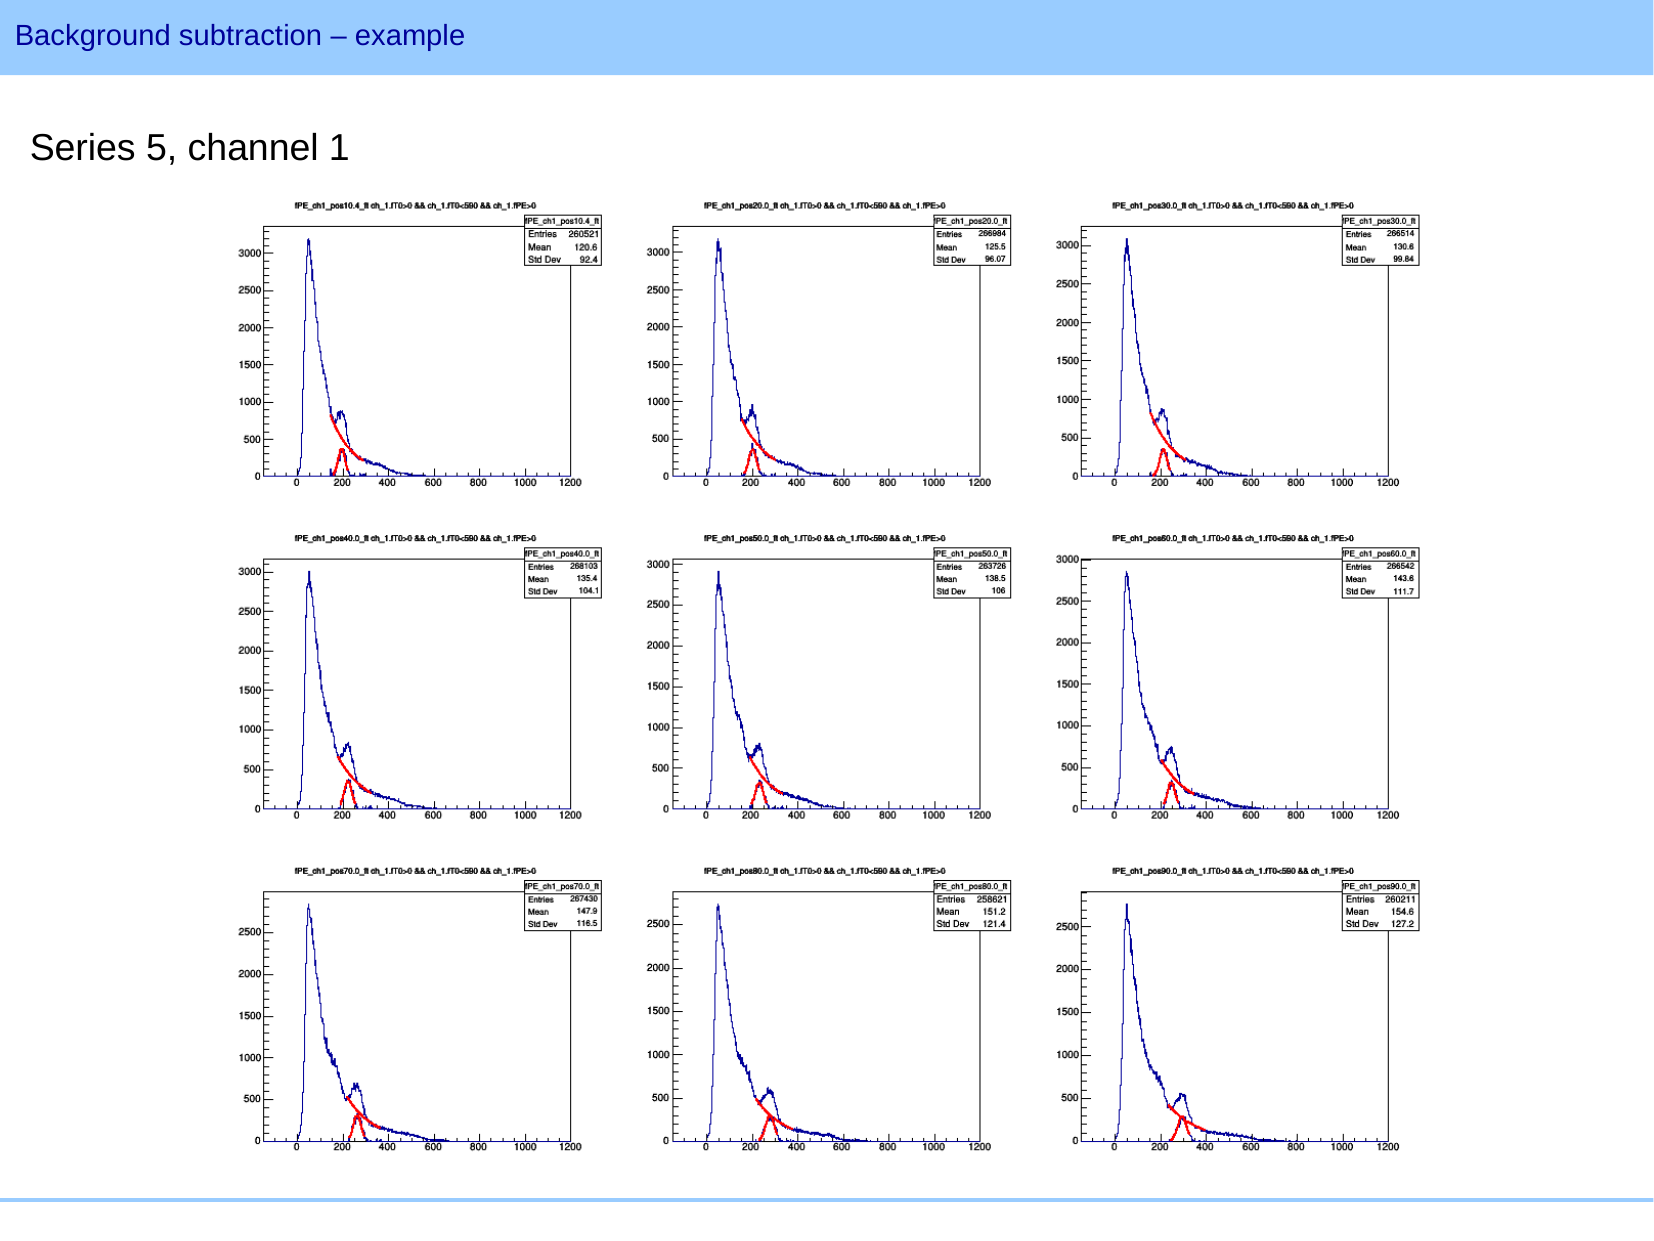

Background subtraction – example
Series 5, channel 1